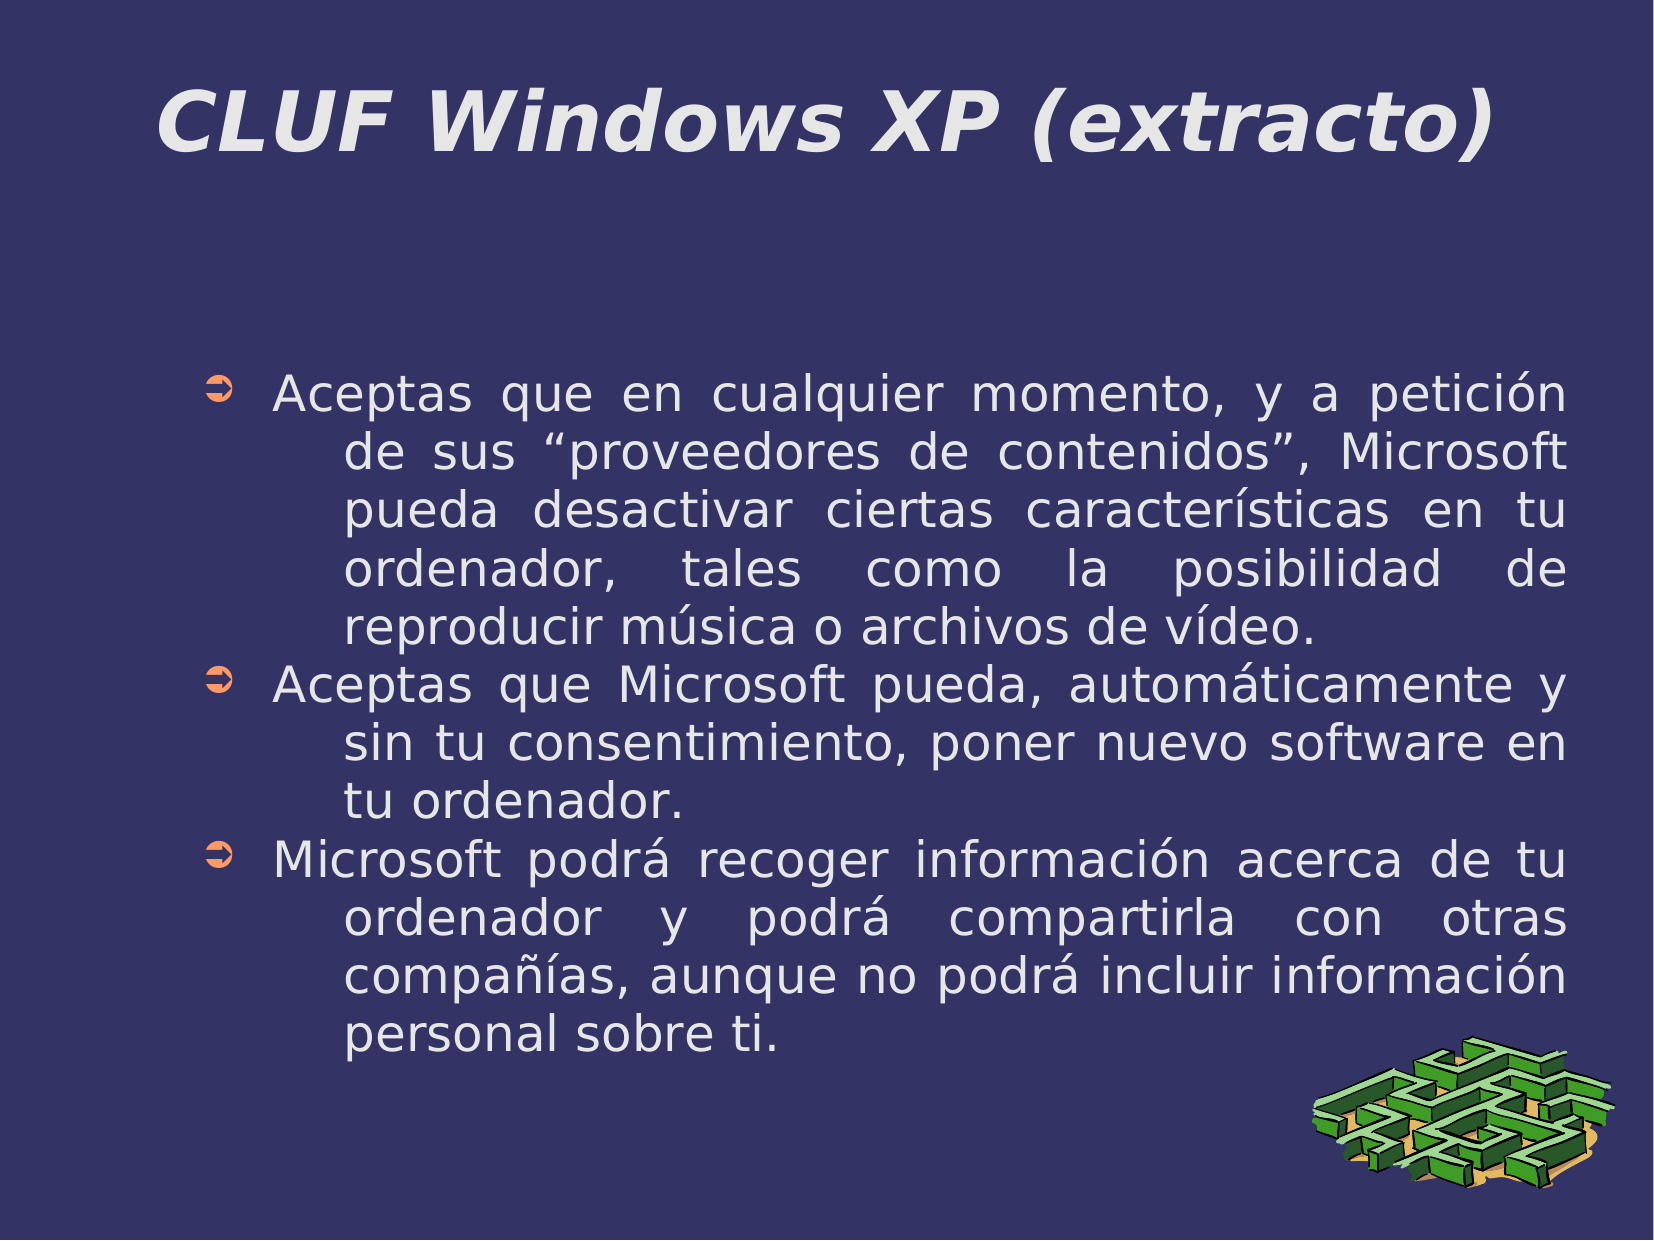

# CLUF Windows XP (extracto)
Aceptas que en cualquier momento, y a petición de sus “proveedores de contenidos”, Microsoft pueda desactivar ciertas características en tu ordenador, tales como la posibilidad de reproducir música o archivos de vídeo.
Aceptas que Microsoft pueda, automáticamente y sin tu consentimiento, poner nuevo software en tu ordenador.
Microsoft podrá recoger información acerca de tu ordenador y podrá compartirla con otras compañías, aunque no podrá incluir información personal sobre ti.